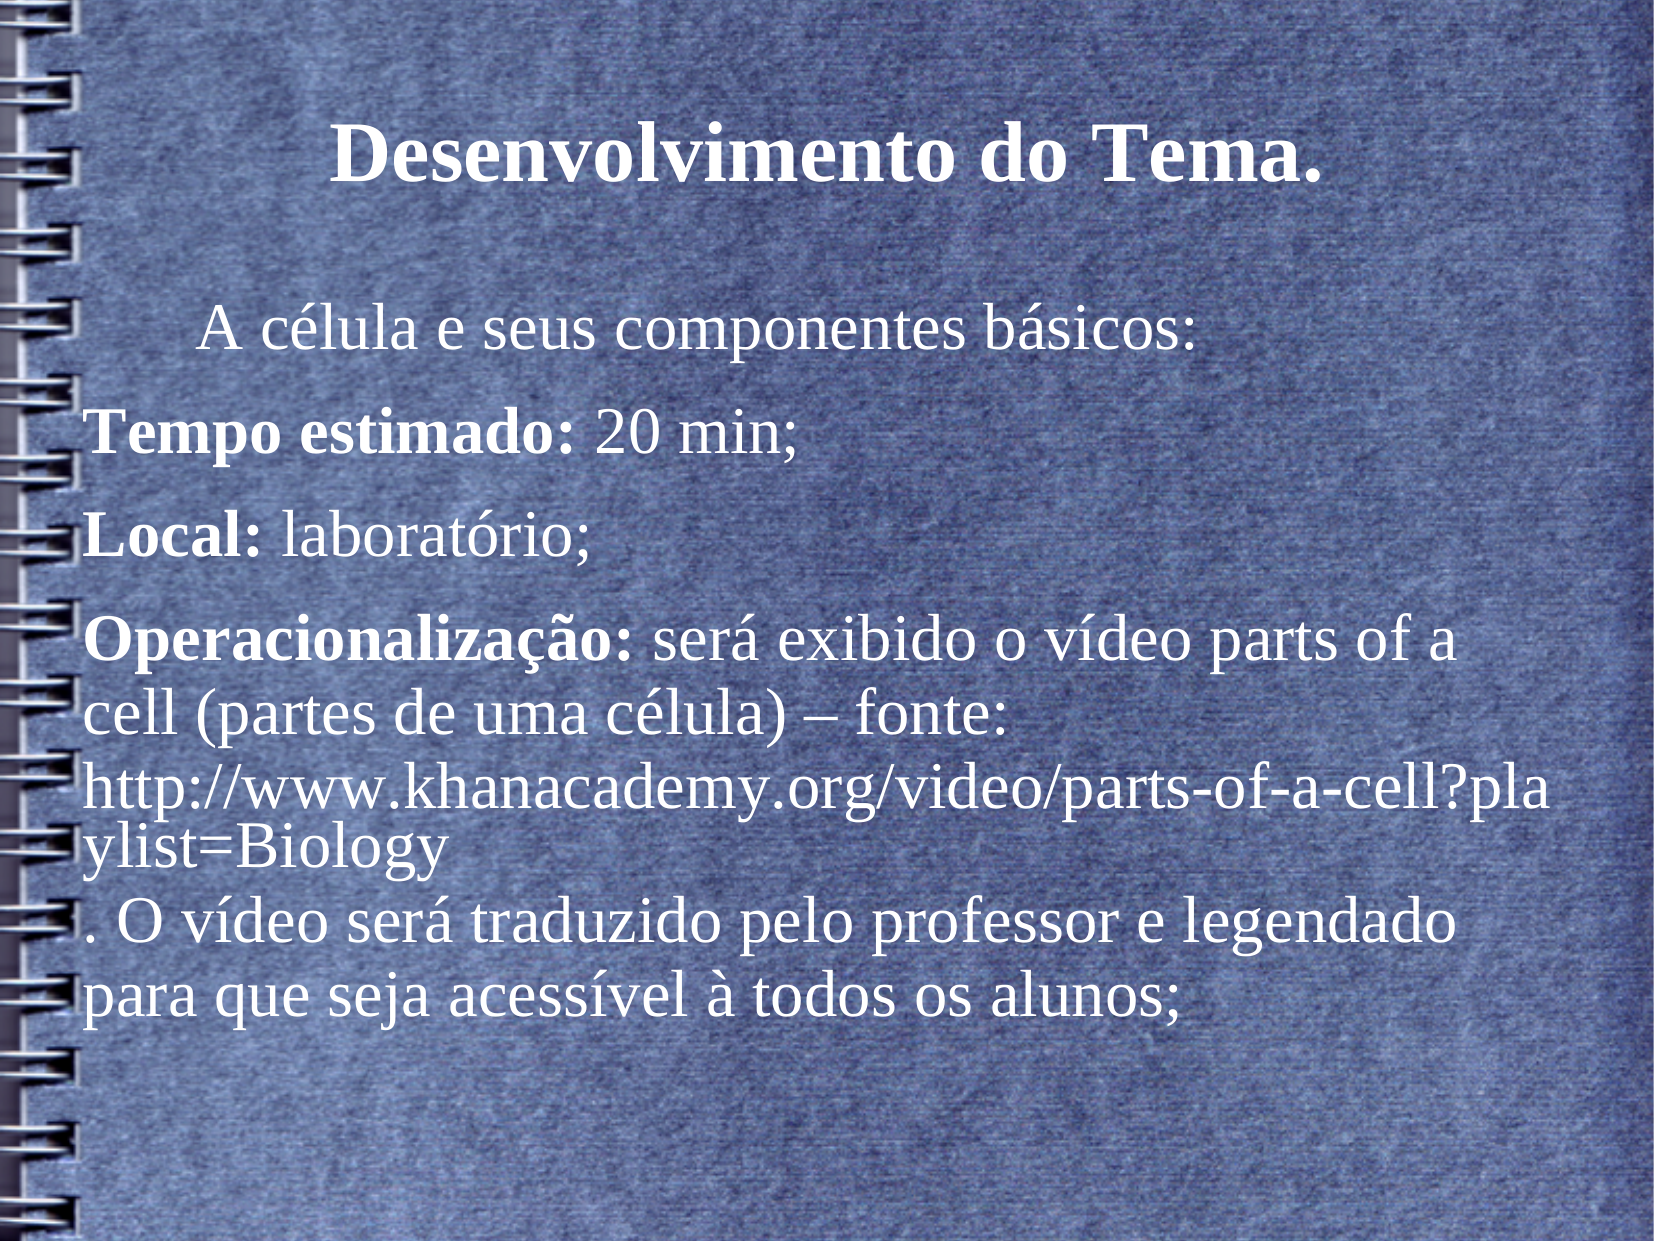

# Desenvolvimento do Tema.
 A célula e seus componentes básicos:
Tempo estimado: 20 min;
Local: laboratório;
Operacionalização: será exibido o vídeo parts of a cell (partes de uma célula) – fonte: http://www.khanacademy.org/video/parts-of-a-cell?playlist=Biology. O vídeo será traduzido pelo professor e legendado para que seja acessível à todos os alunos;